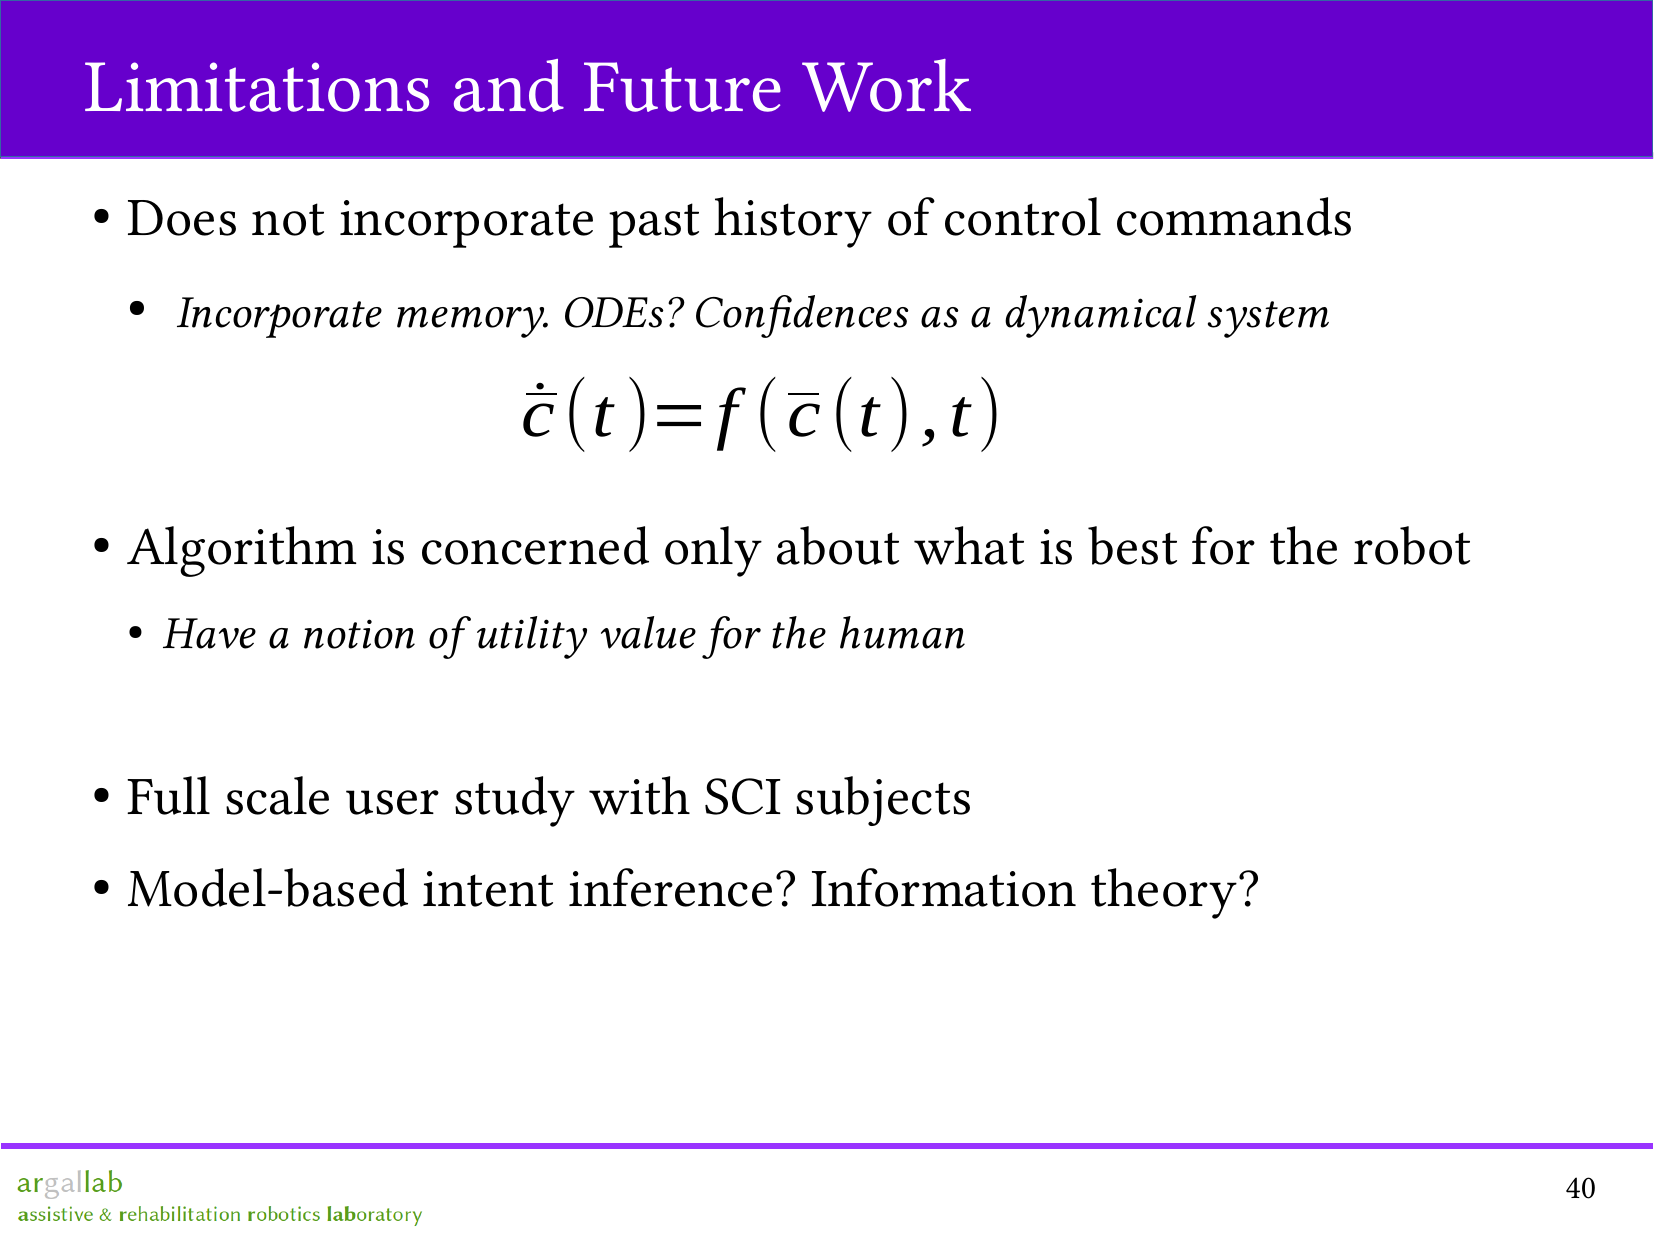

Limitations and Future Work
Does not incorporate past history of control commands
 Incorporate memory. ODEs? Confidences as a dynamical system
Algorithm is concerned only about what is best for the robot
Have a notion of utility value for the human
Full scale user study with SCI subjects
Model-based intent inference? Information theory?